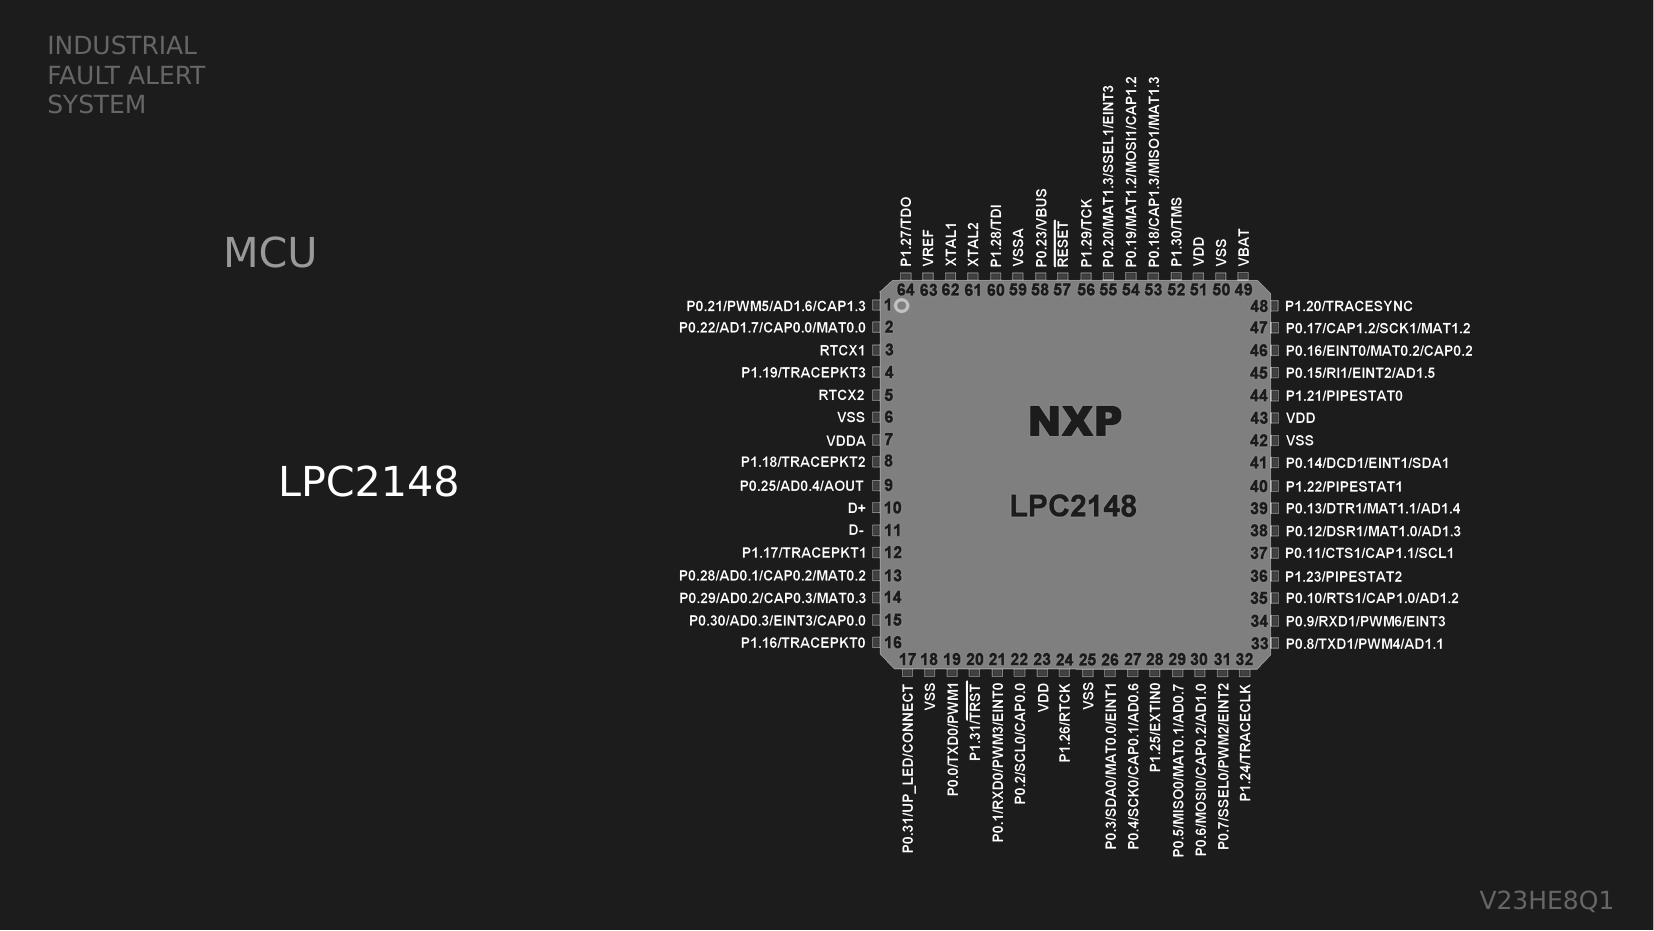

INDUSTRIAL FAULT ALERT SYSTEM
 MCU
LPC2148
V23HE8Q1